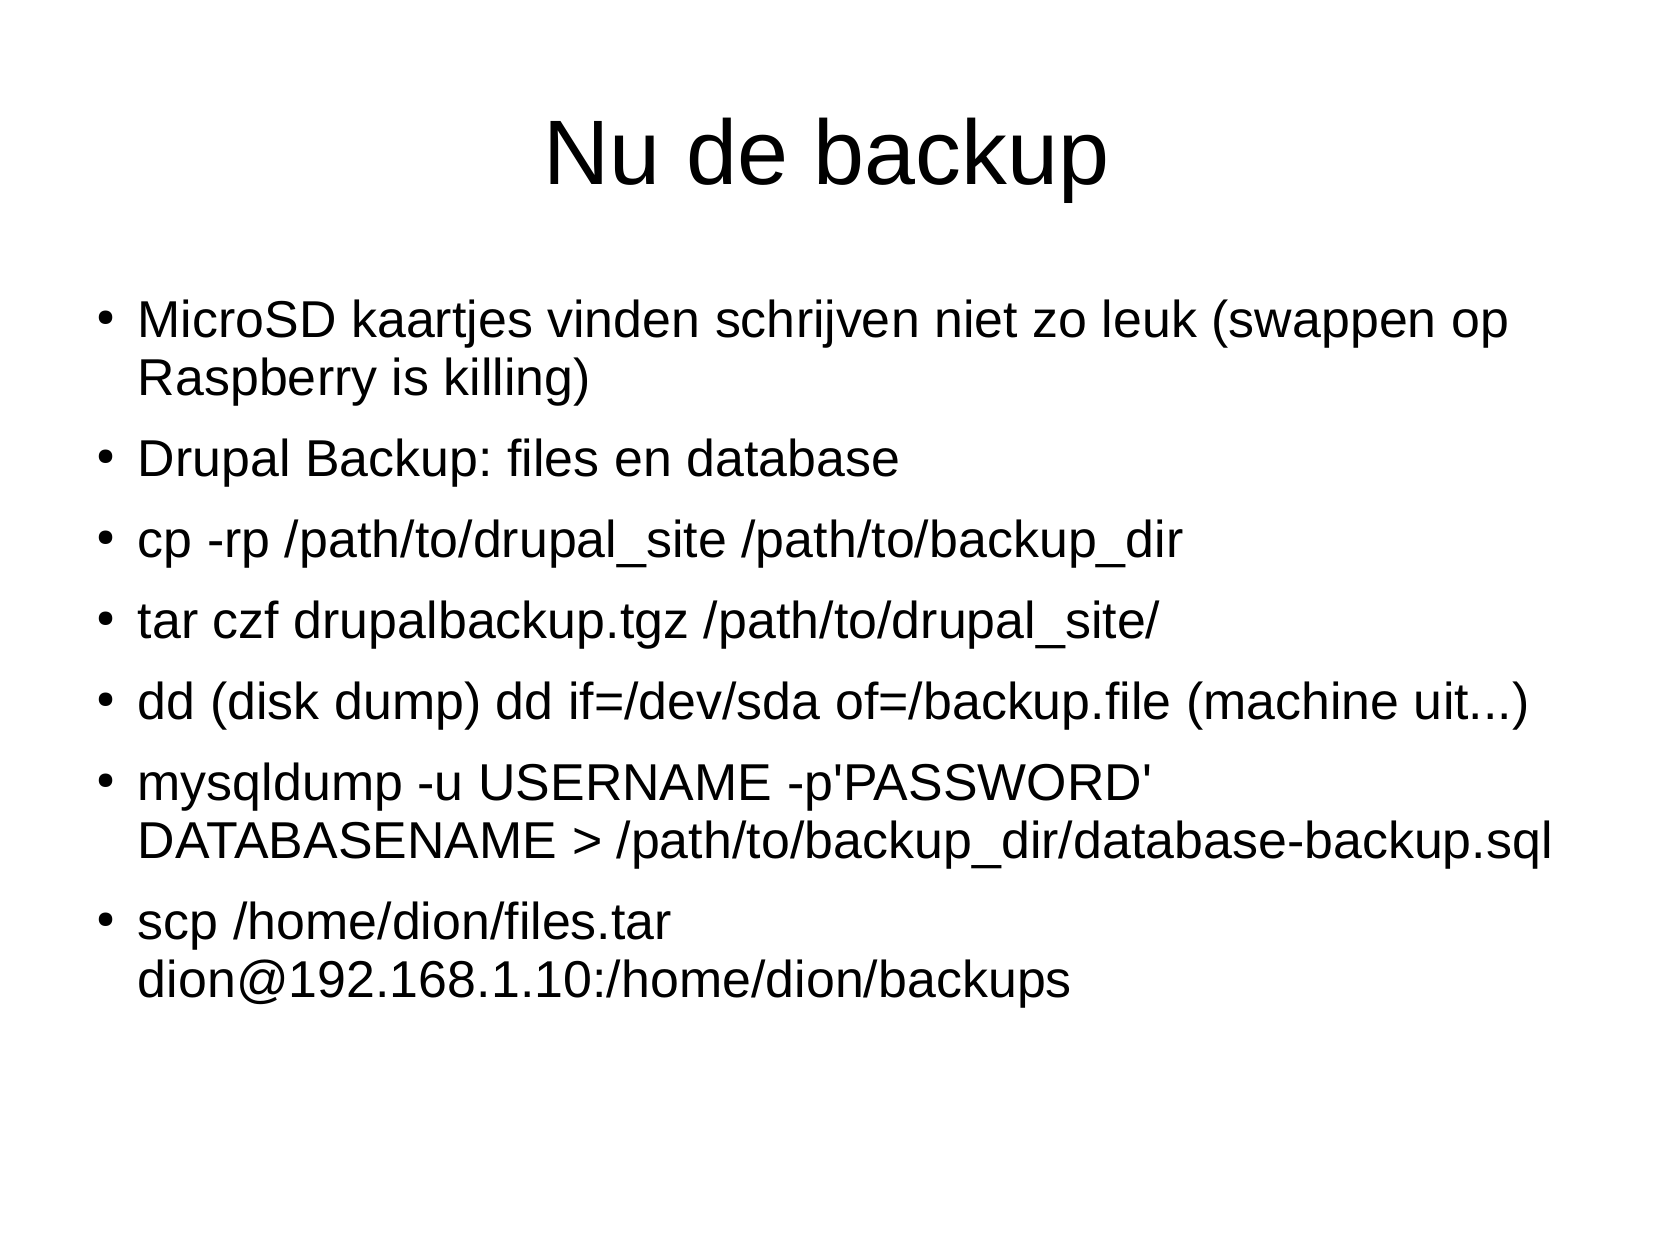

# Nu de backup
MicroSD kaartjes vinden schrijven niet zo leuk (swappen op Raspberry is killing)
Drupal Backup: files en database
cp -rp /path/to/drupal_site /path/to/backup_dir
tar czf drupalbackup.tgz /path/to/drupal_site/
dd (disk dump) dd if=/dev/sda of=/backup.file (machine uit...)
mysqldump -u USERNAME -p'PASSWORD' DATABASENAME > /path/to/backup_dir/database-backup.sql
scp /home/dion/files.tar dion@192.168.1.10:/home/dion/backups